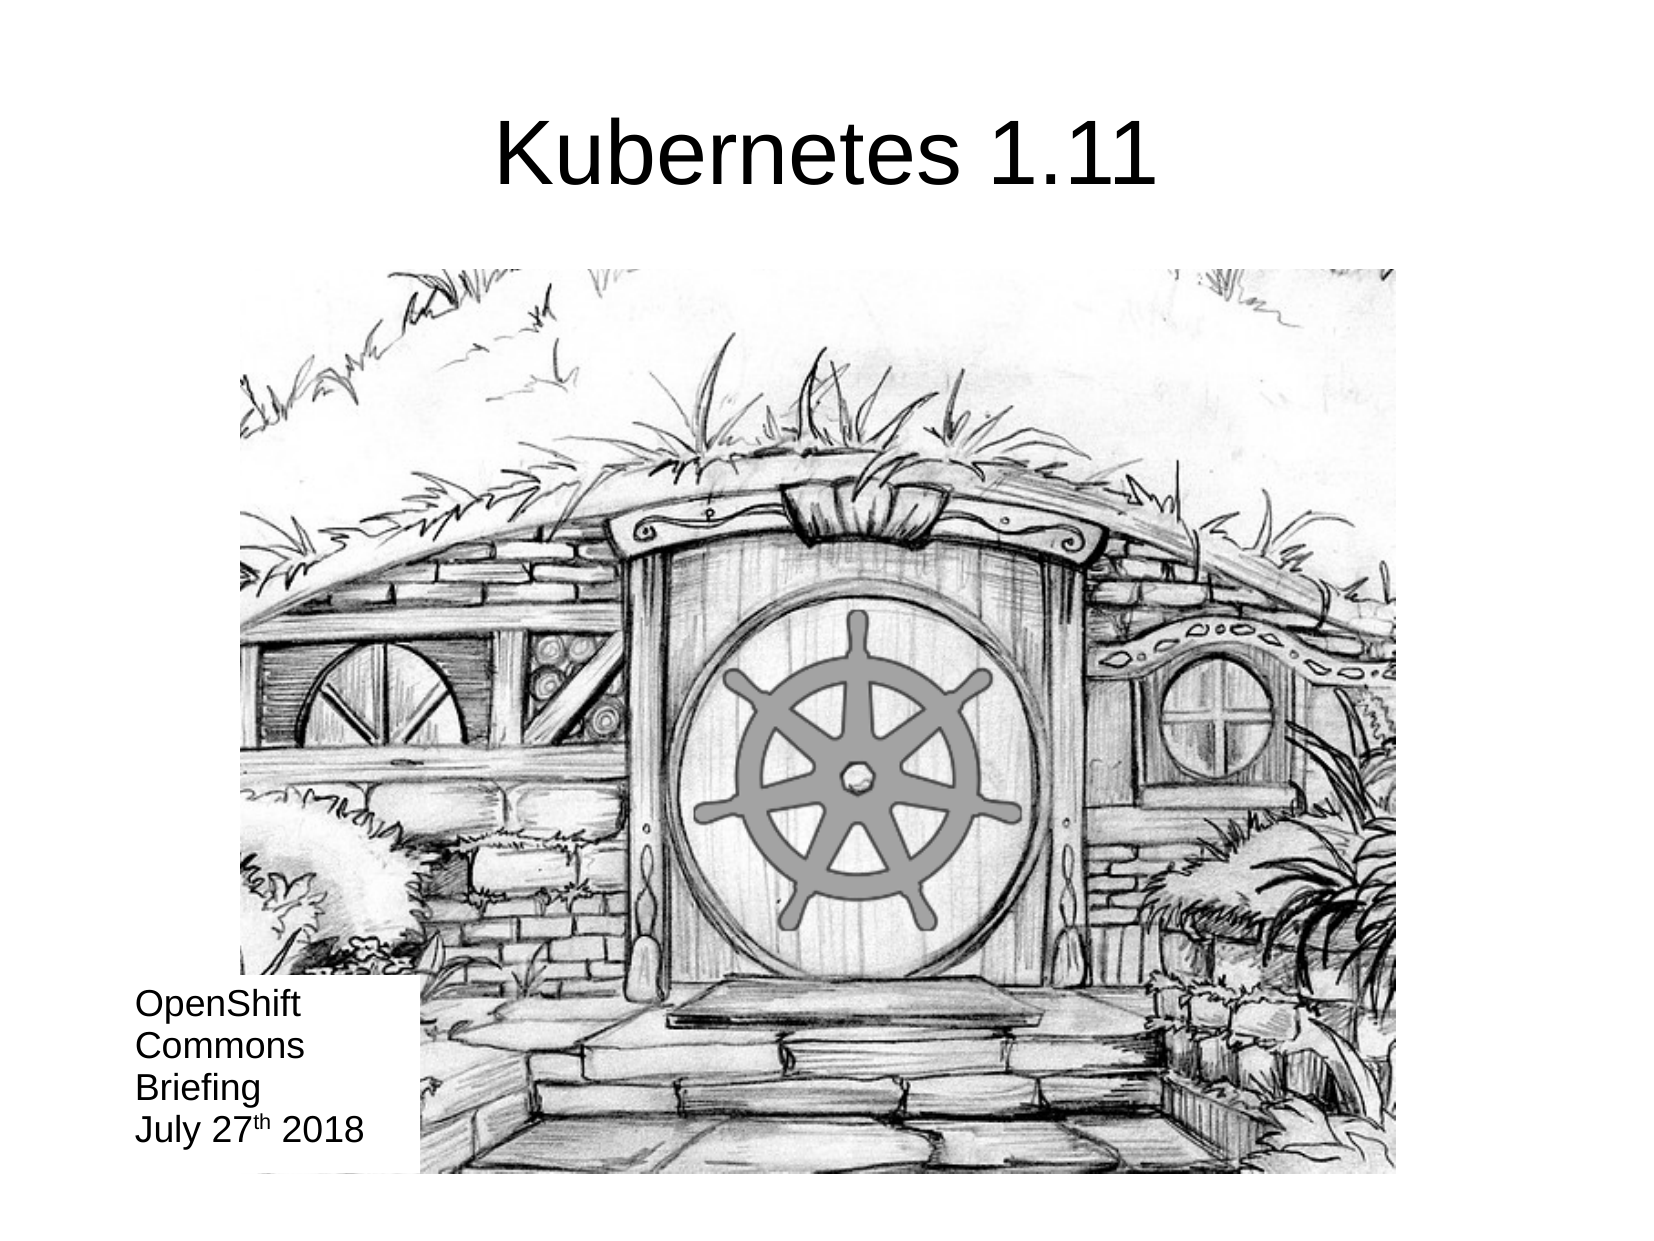

# Kubernetes 1.11
OpenShift Commons Briefing
July 27th 2018